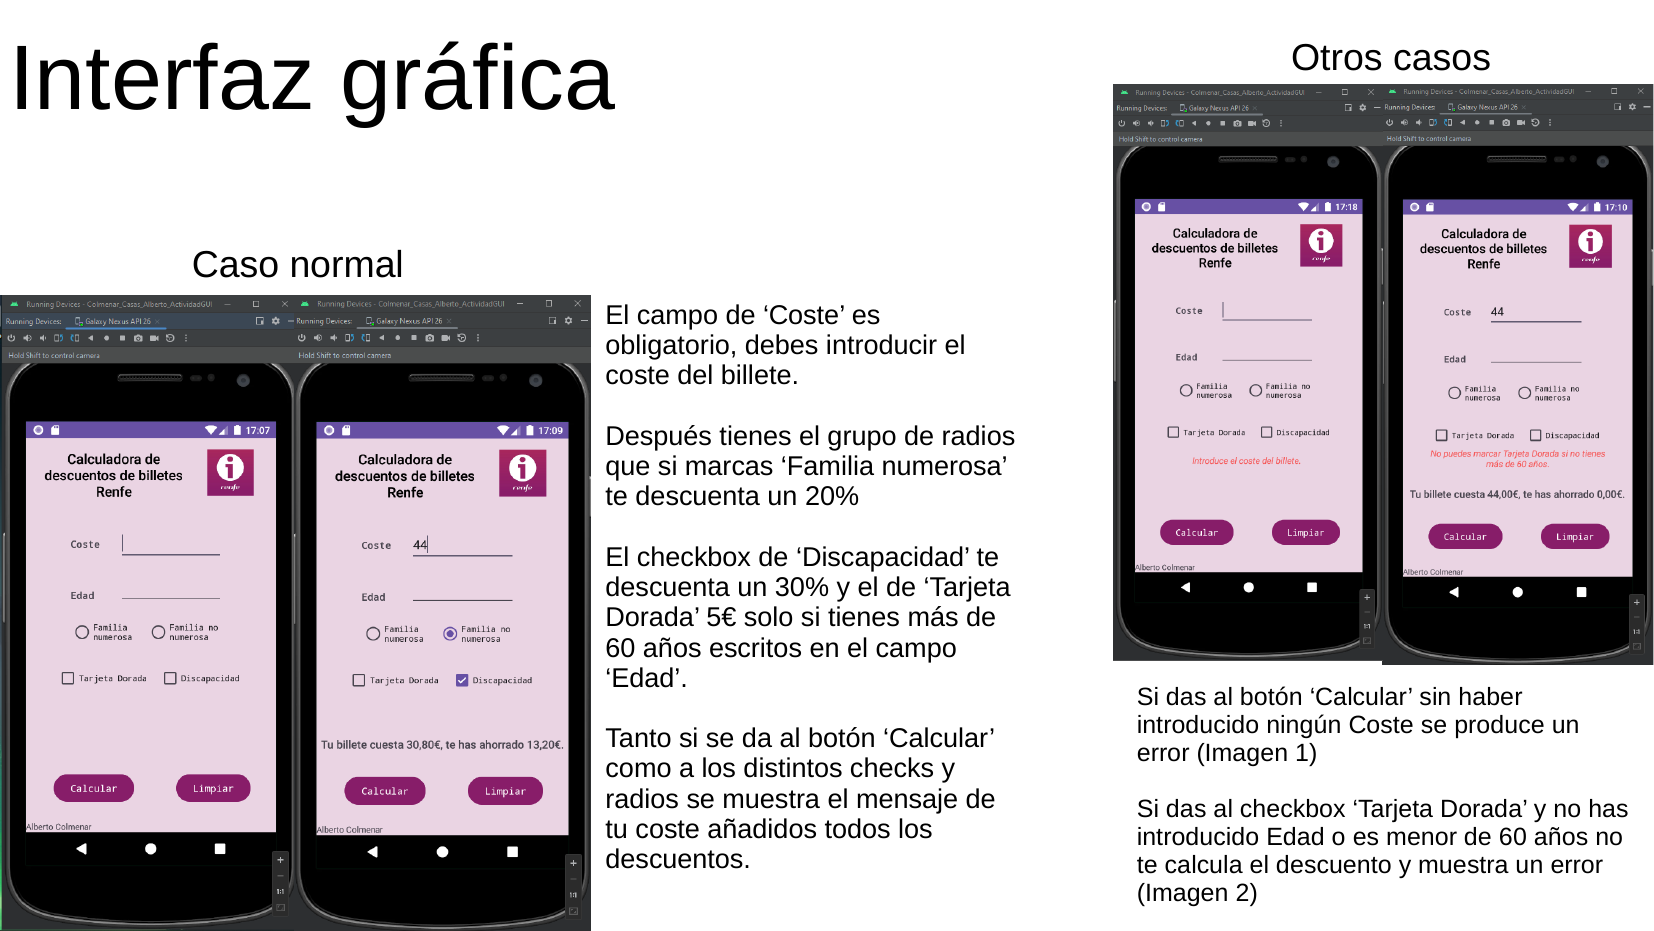

# Interfaz gráfica
Otros casos
Caso normal
El campo de ‘Coste’ es obligatorio, debes introducir el coste del billete.
Después tienes el grupo de radios que si marcas ‘Familia numerosa’ te descuenta un 20%
El checkbox de ‘Discapacidad’ te descuenta un 30% y el de ‘Tarjeta Dorada’ 5€ solo si tienes más de 60 años escritos en el campo ‘Edad’.
Tanto si se da al botón ‘Calcular’ como a los distintos checks y radios se muestra el mensaje de tu coste añadidos todos los descuentos.
Si das al botón ‘Calcular’ sin haber introducido ningún Coste se produce un error (Imagen 1)
Si das al checkbox ‘Tarjeta Dorada’ y no has introducido Edad o es menor de 60 años no te calcula el descuento y muestra un error (Imagen 2)